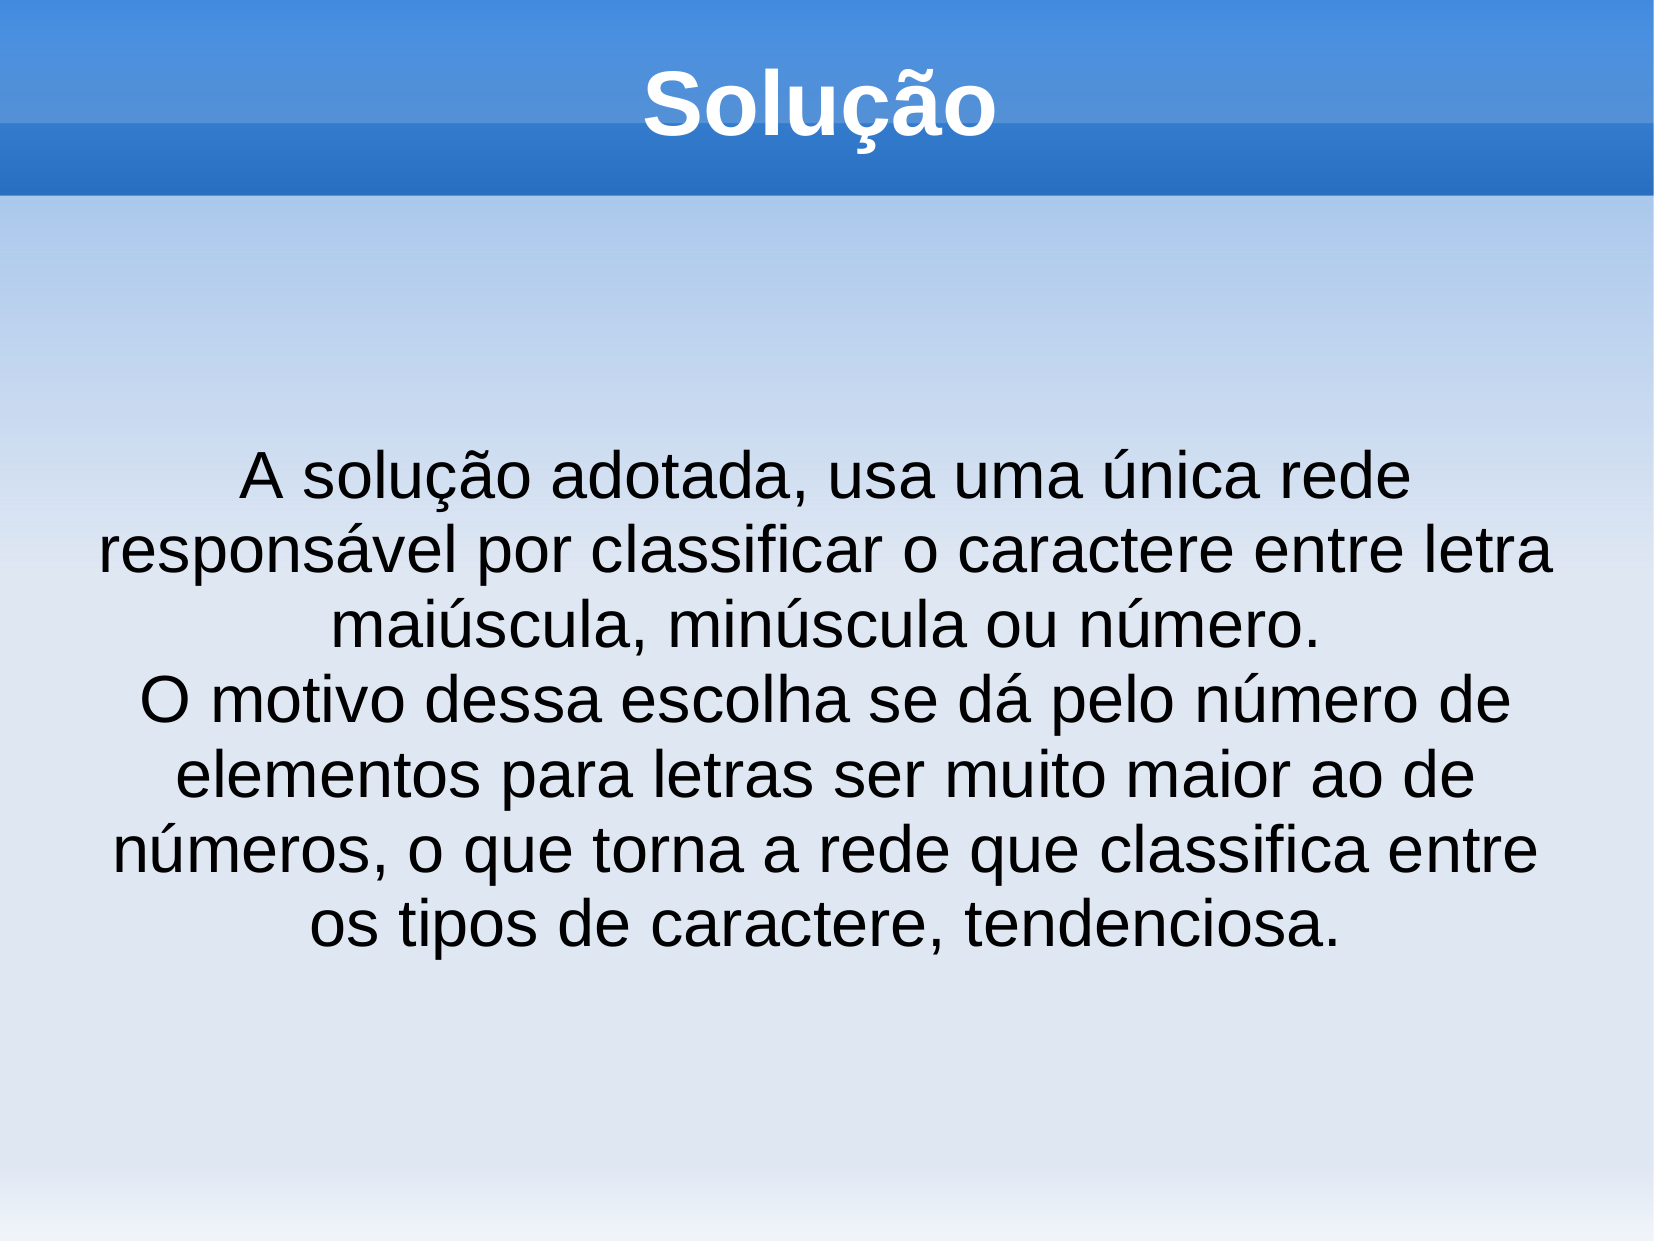

# Solução
A solução adotada, usa uma única rede responsável por classificar o caractere entre letra maiúscula, minúscula ou número.
O motivo dessa escolha se dá pelo número de elementos para letras ser muito maior ao de números, o que torna a rede que classifica entre os tipos de caractere, tendenciosa.